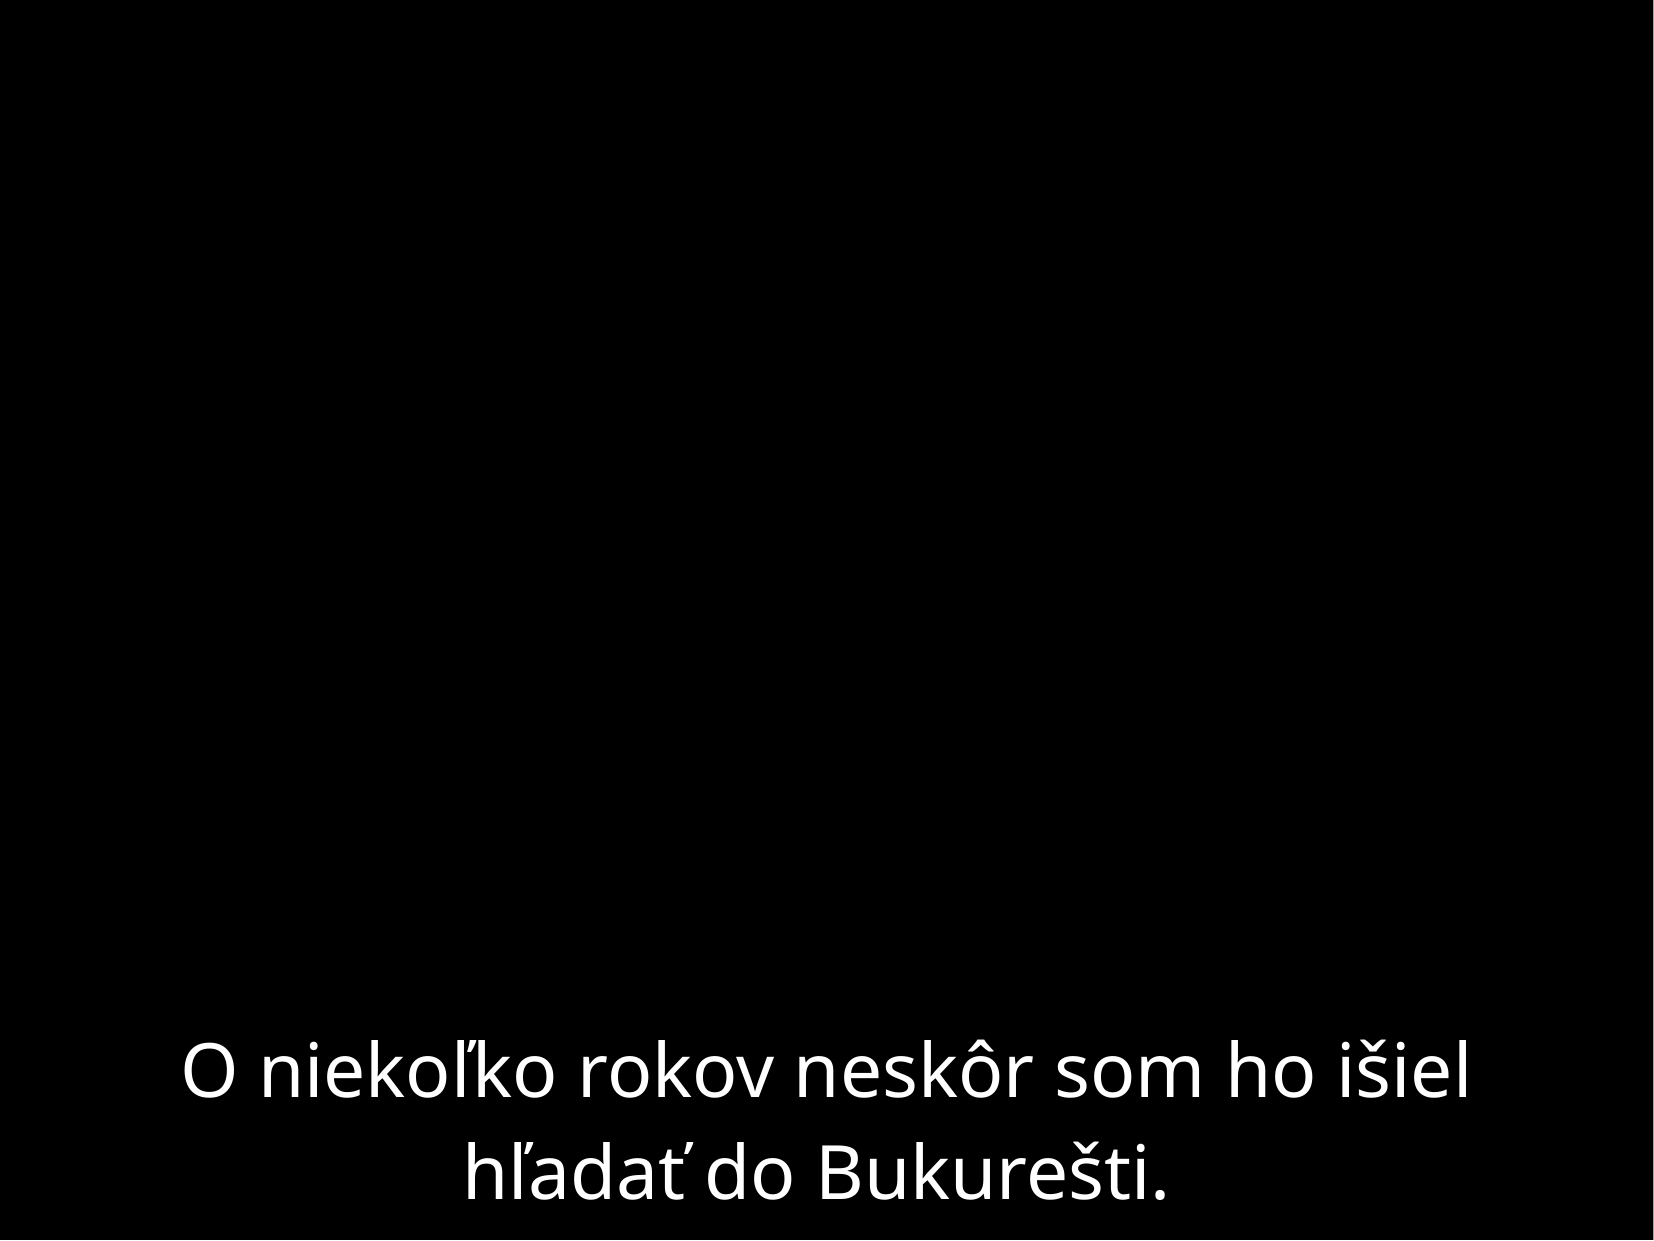

# O niekoľko rokov neskôr som ho išiel hľadať do Bukurešti.